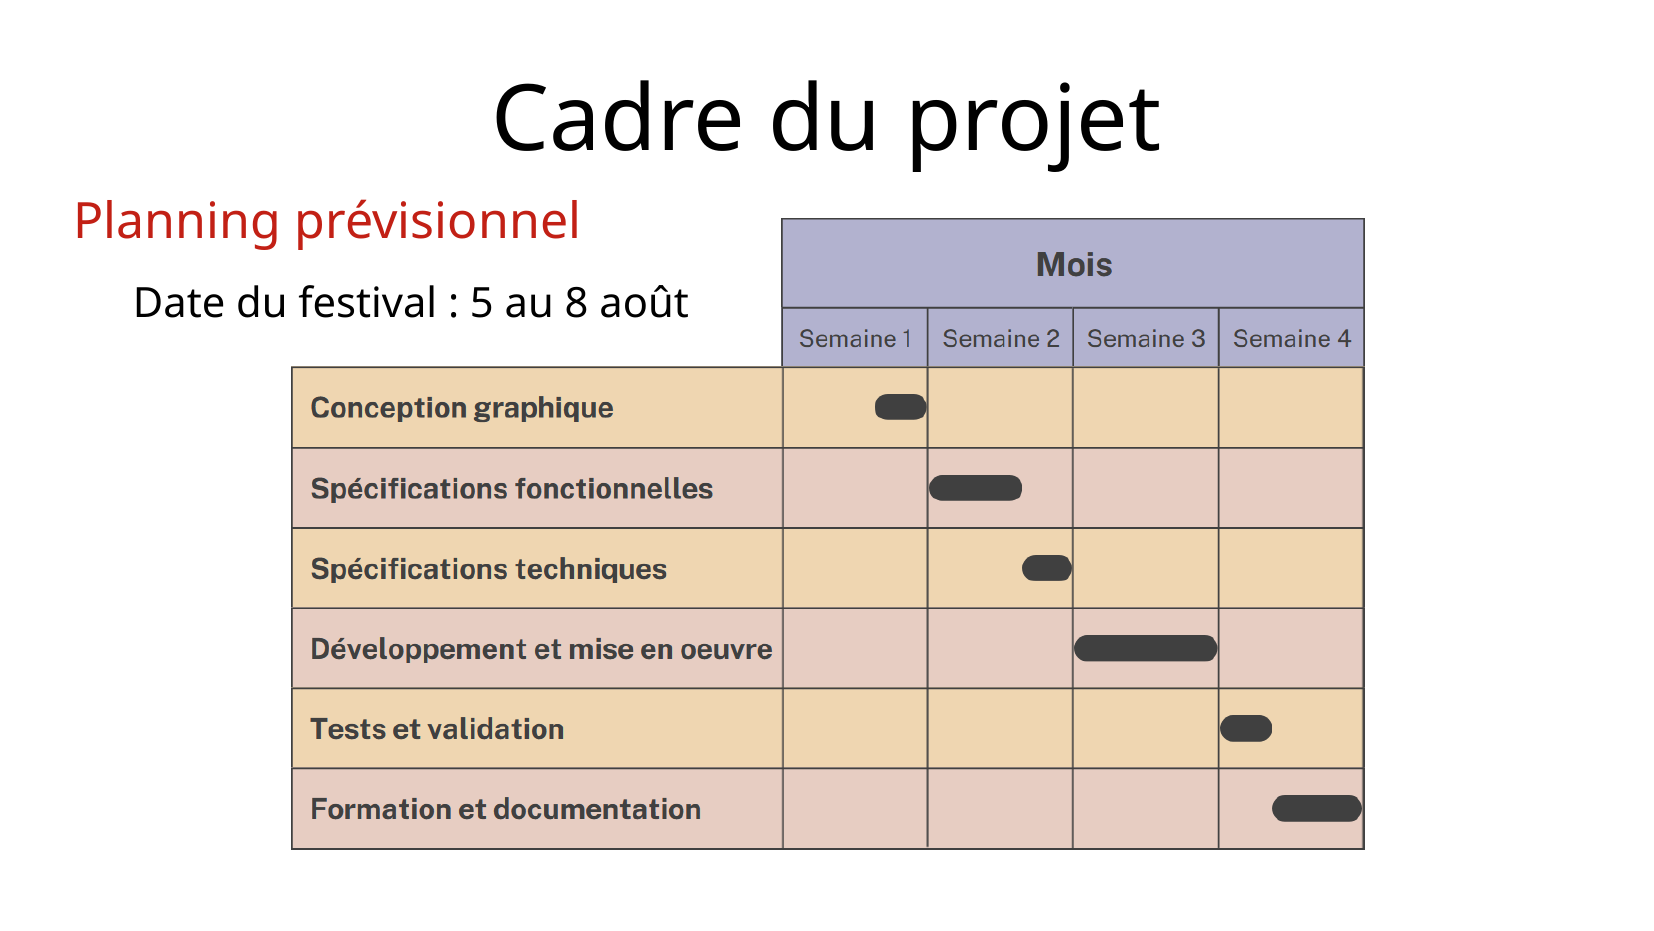

# Cadre du projet
Planning prévisionnel
Date du festival : 5 au 8 août